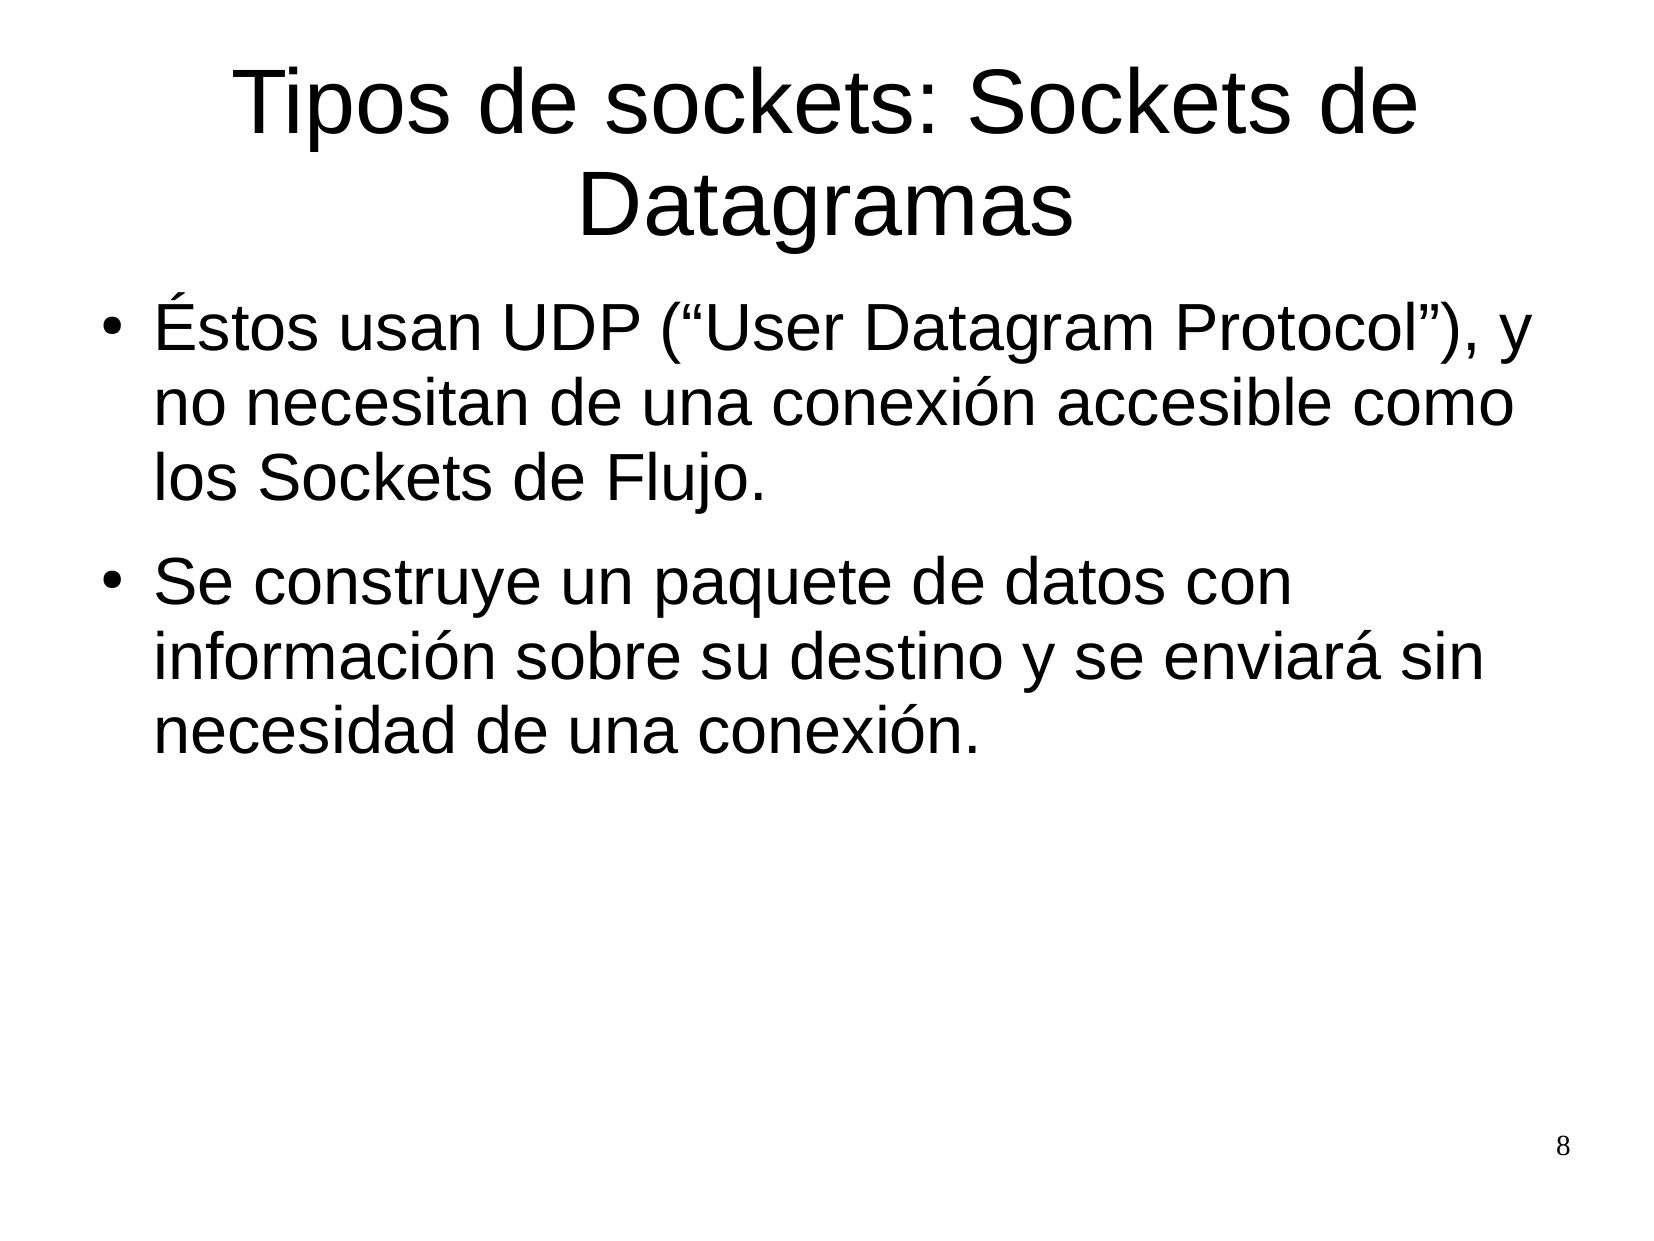

# Tipos de sockets: Sockets de Datagramas
Éstos usan UDP (“User Datagram Protocol”), y no necesitan de una conexión accesible como los Sockets de Flujo.
Se construye un paquete de datos con información sobre su destino y se enviará sin necesidad de una conexión.
8